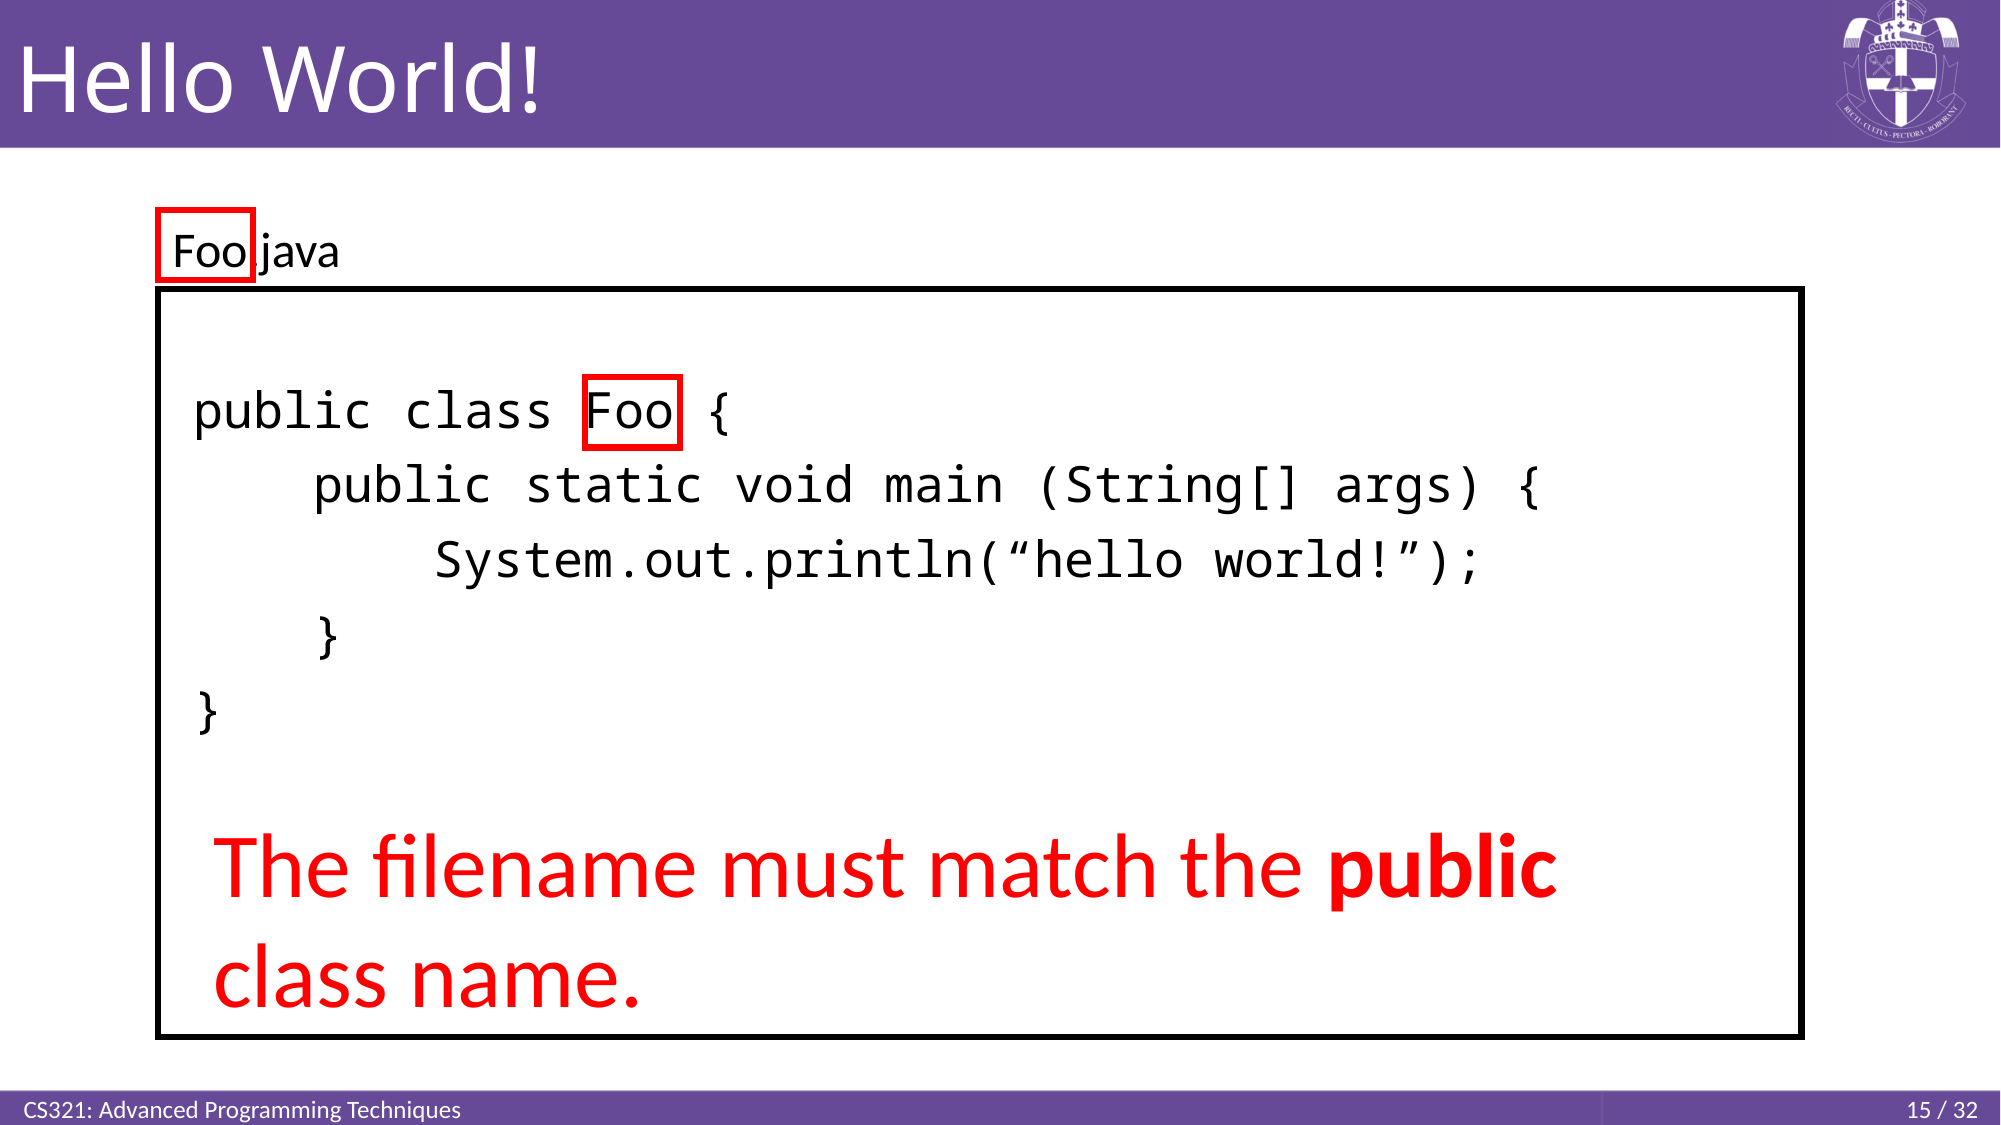

# Hello World!
Foo.java
public class Foo {
 public static void main (String[] args) {
 System.out.println(“hello world!”);
 }
}
The filename must match the public class name.
CS321: Advanced Programming Techniques